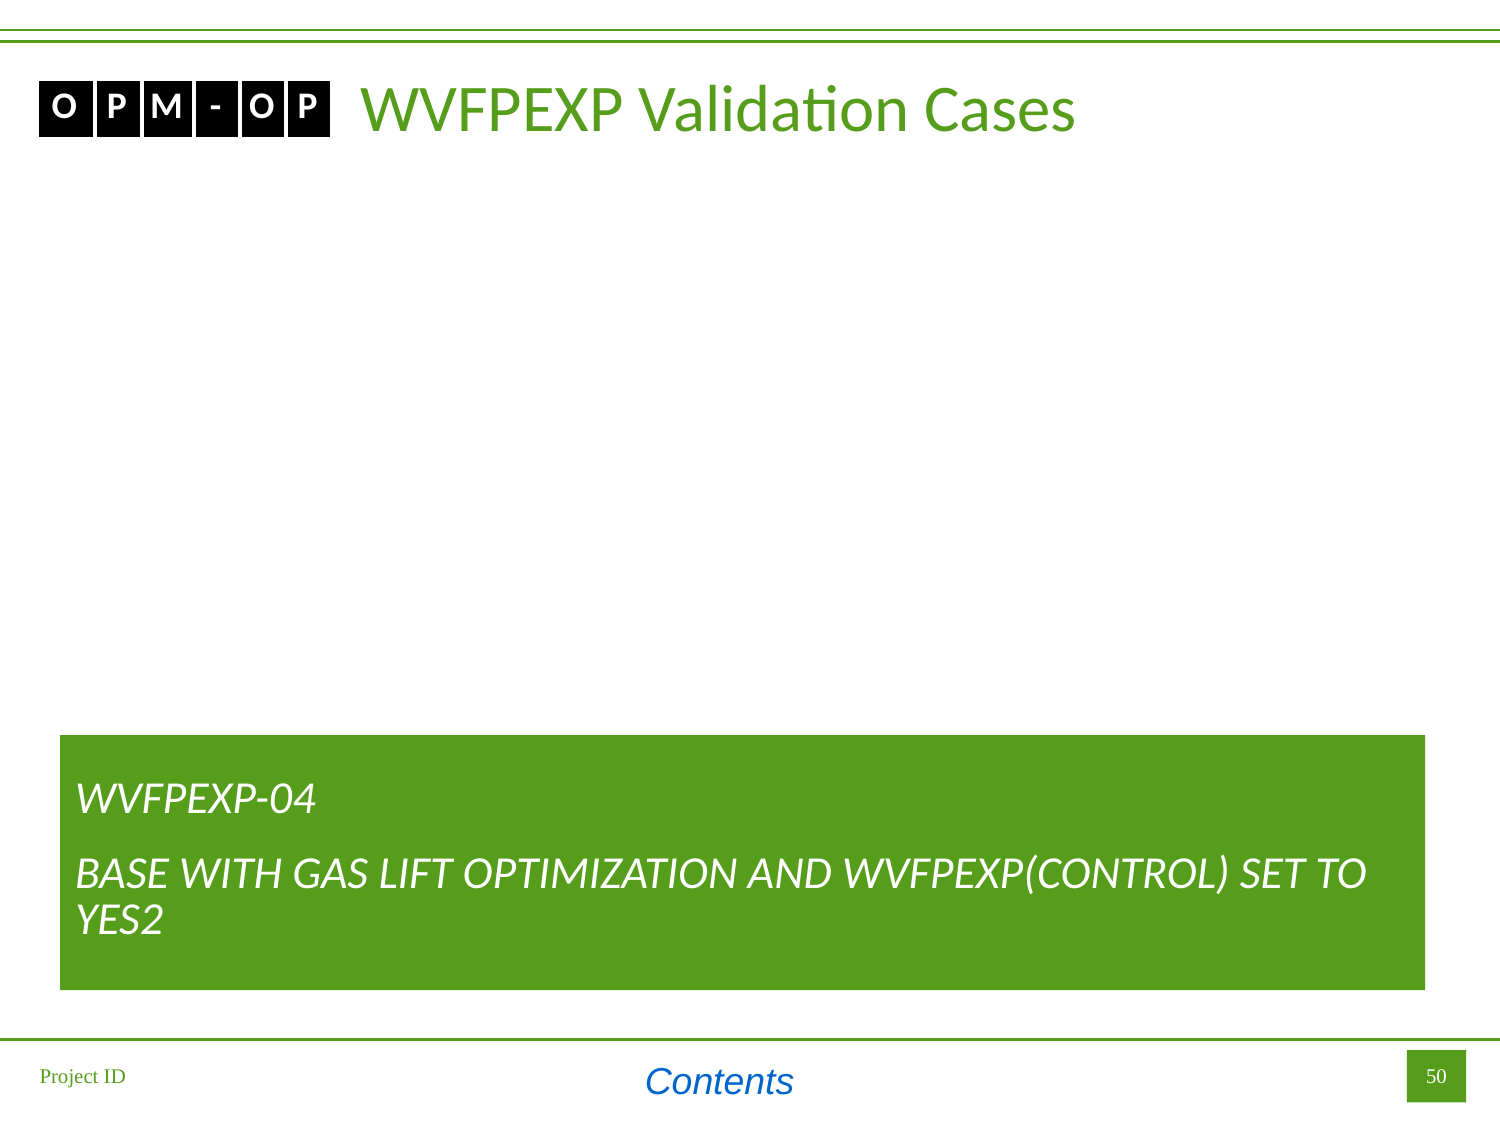

# WVFPEXP Validation Cases
WVFPEXP-04
Base with gas lift optimization and WVFPEXP(CONTROL) set to YES2
Project ID
50